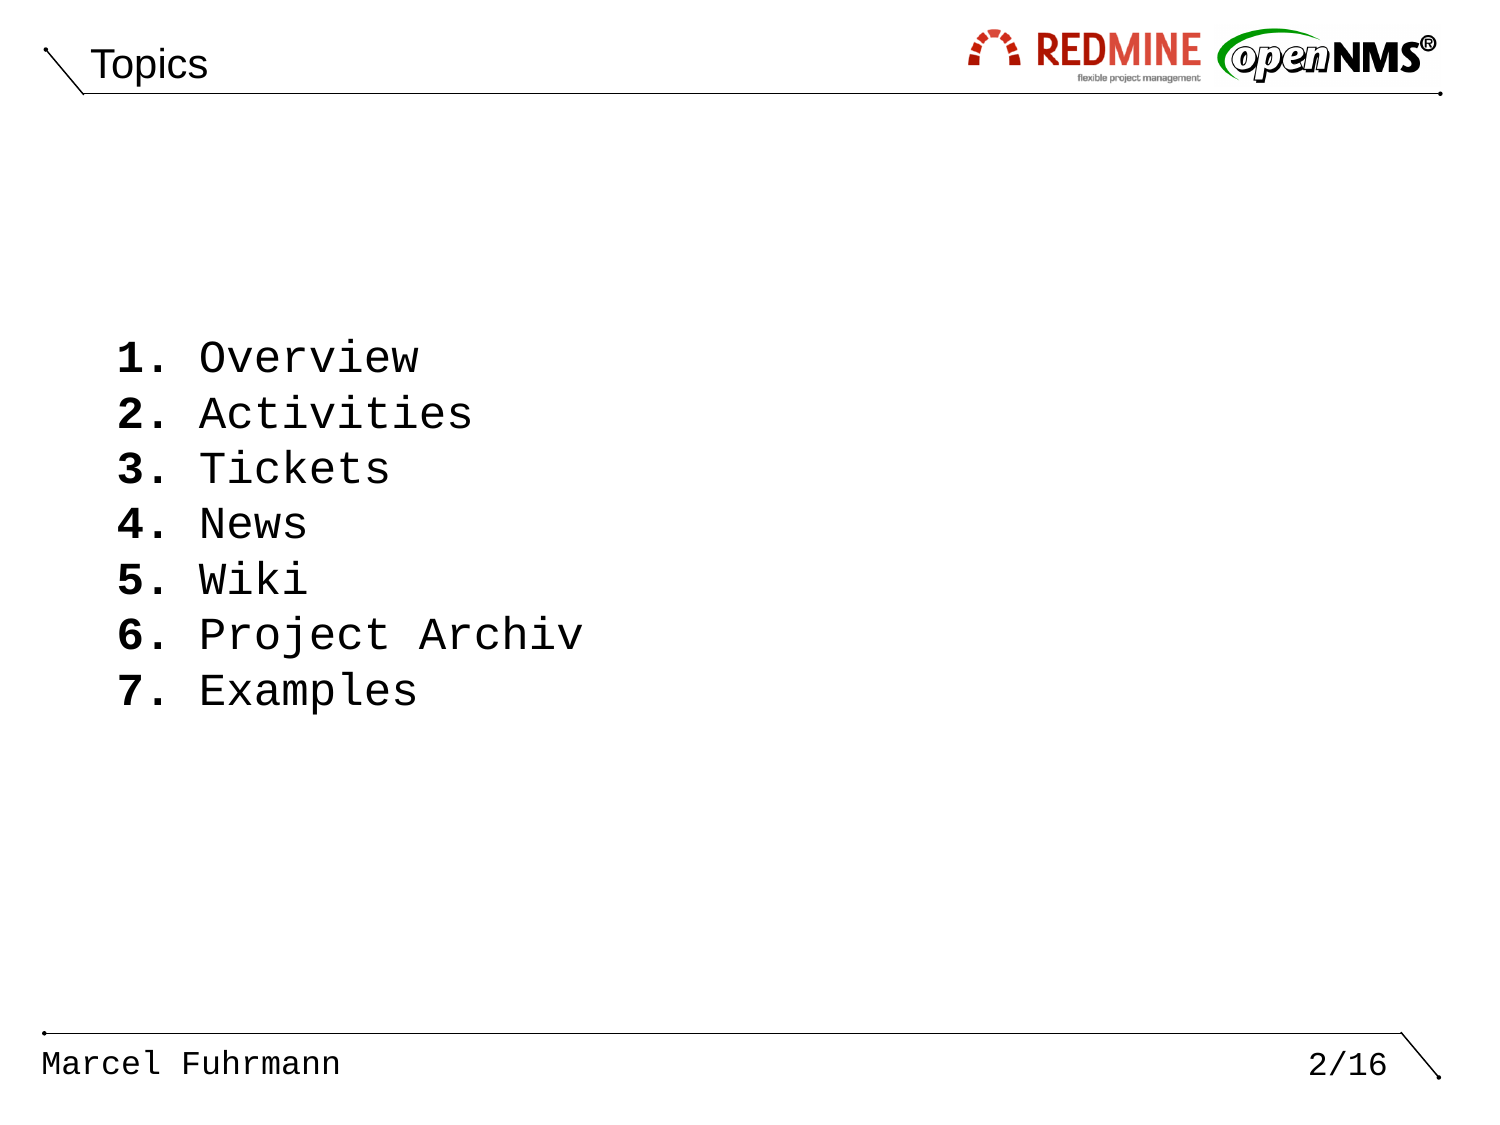

# Topics
1. Overview
2. Activities
3. Tickets
4. News
5. Wiki
6. Project Archiv
7. Examples